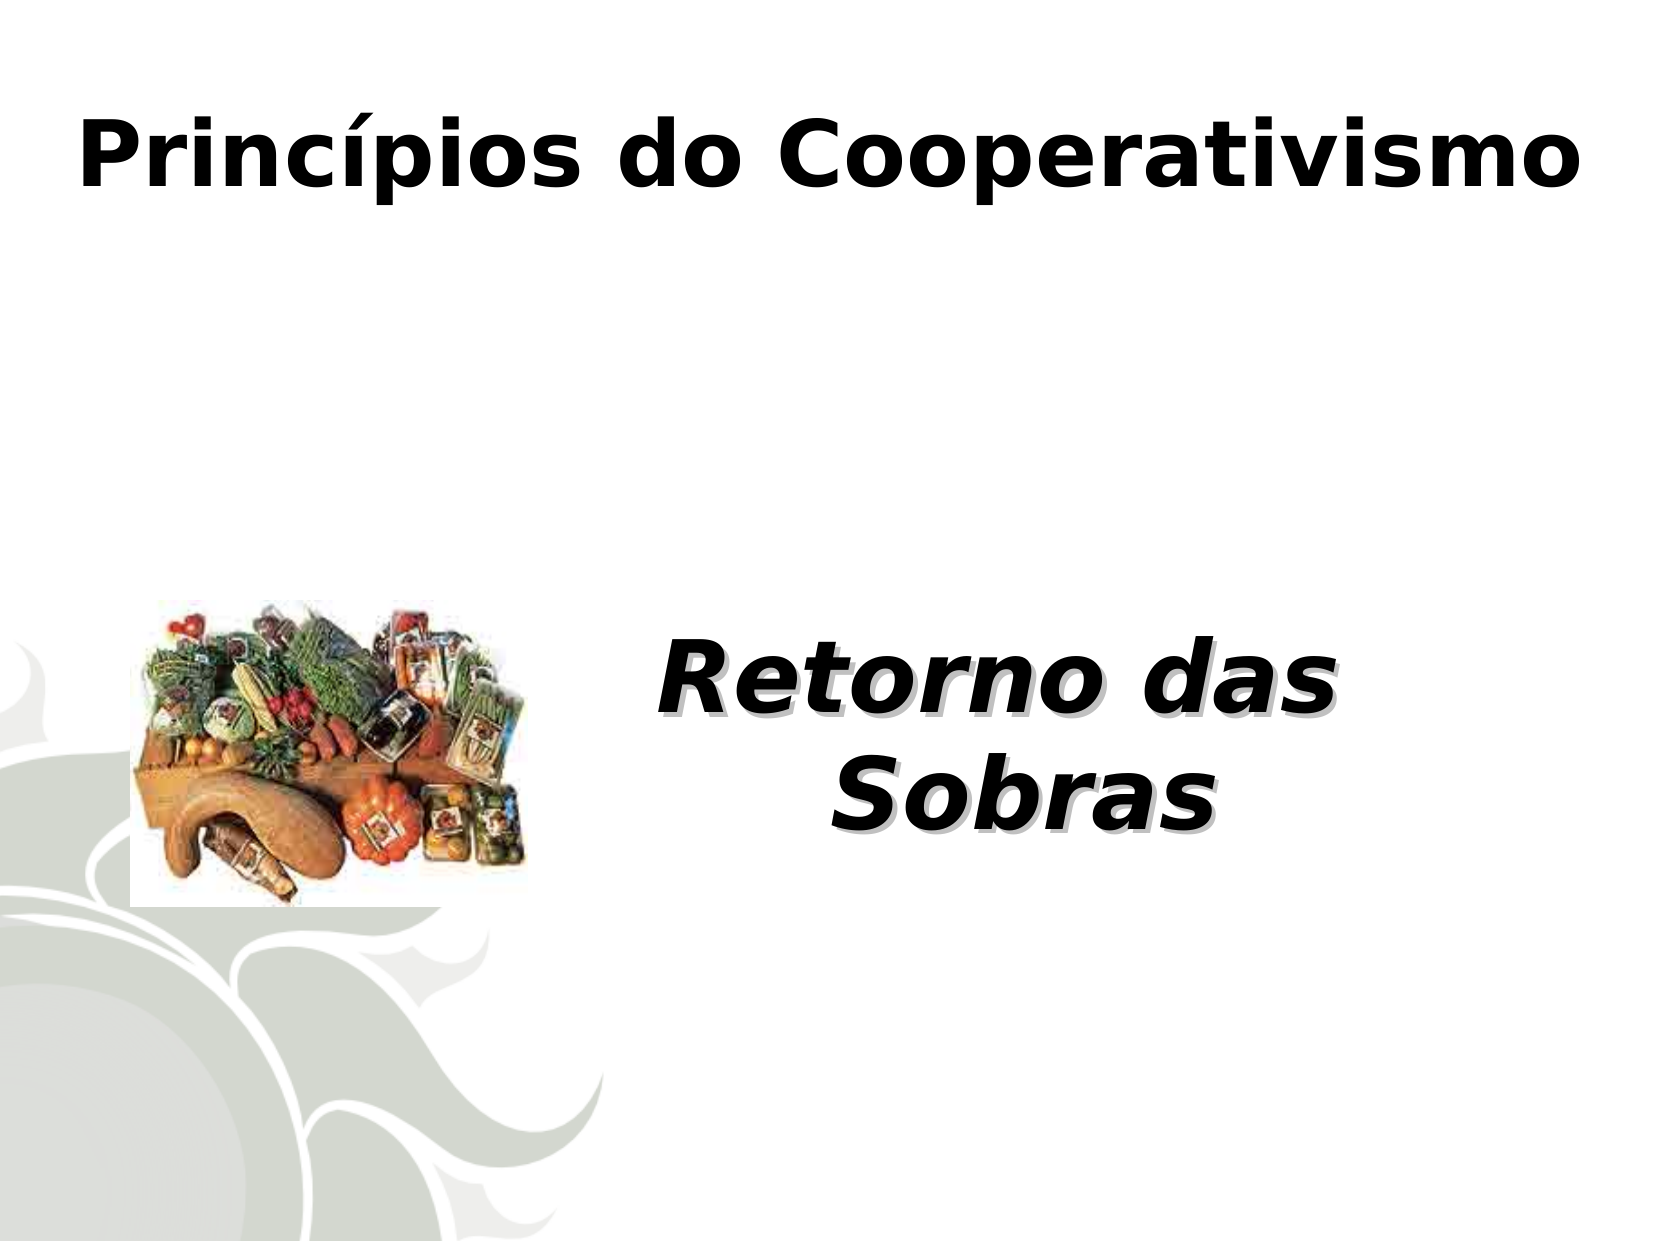

# Princípios do Cooperativismo
Retorno das Sobras